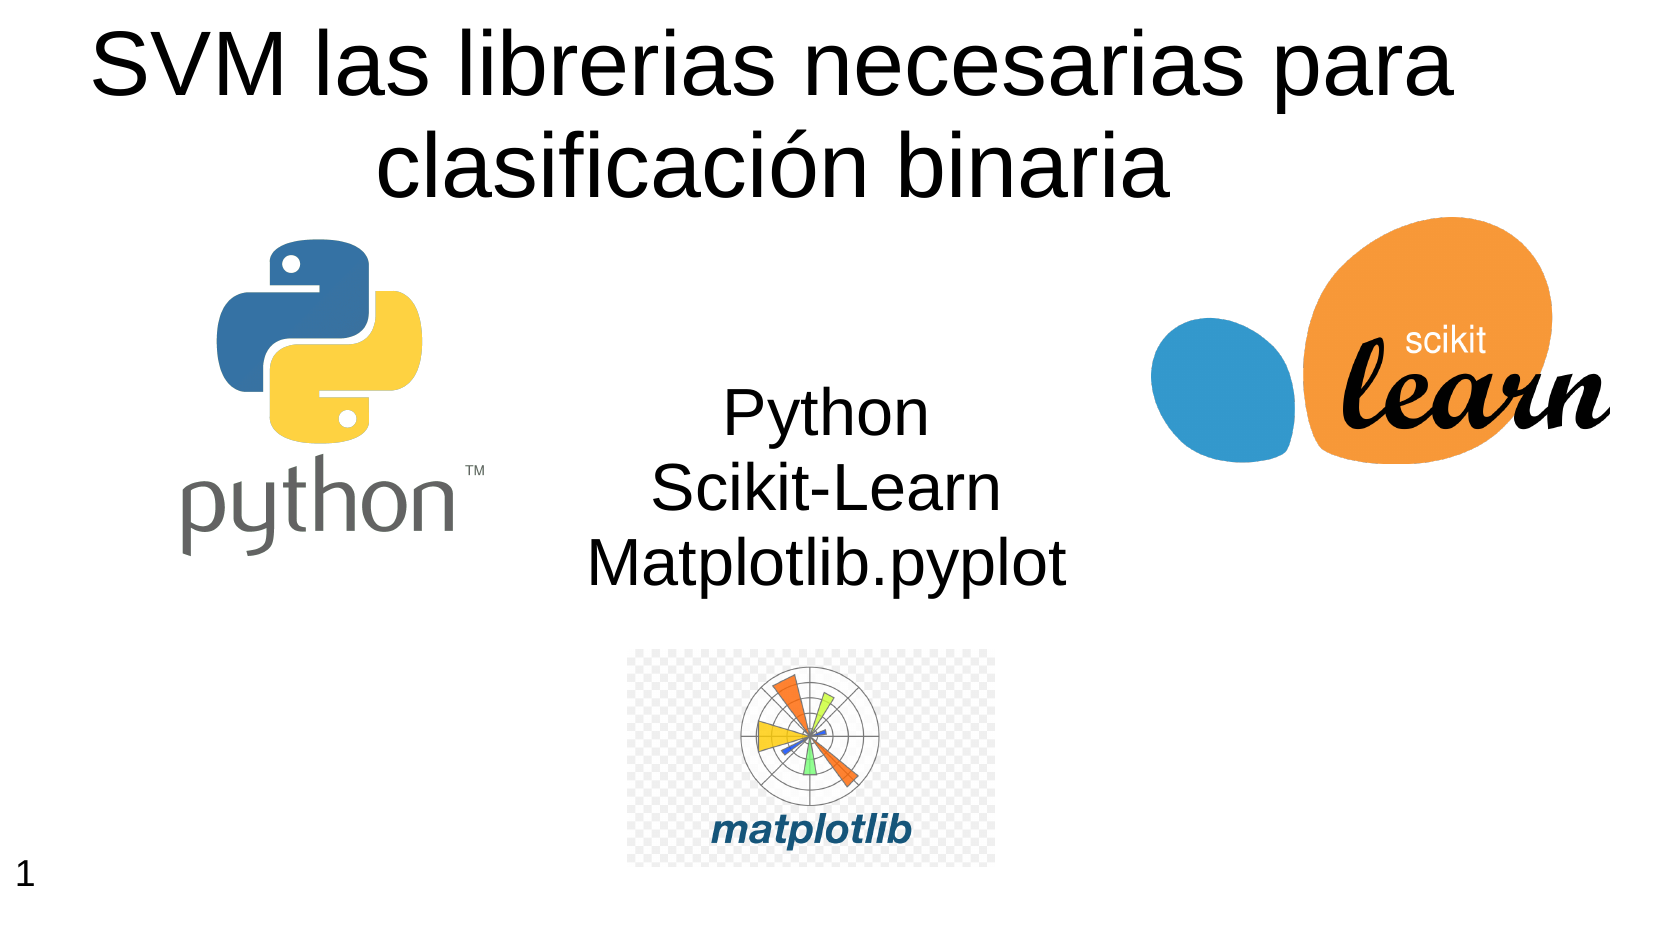

# SVM las librerias necesarias para clasificación binaria
Python
Scikit-Learn
Matplotlib.pyplot